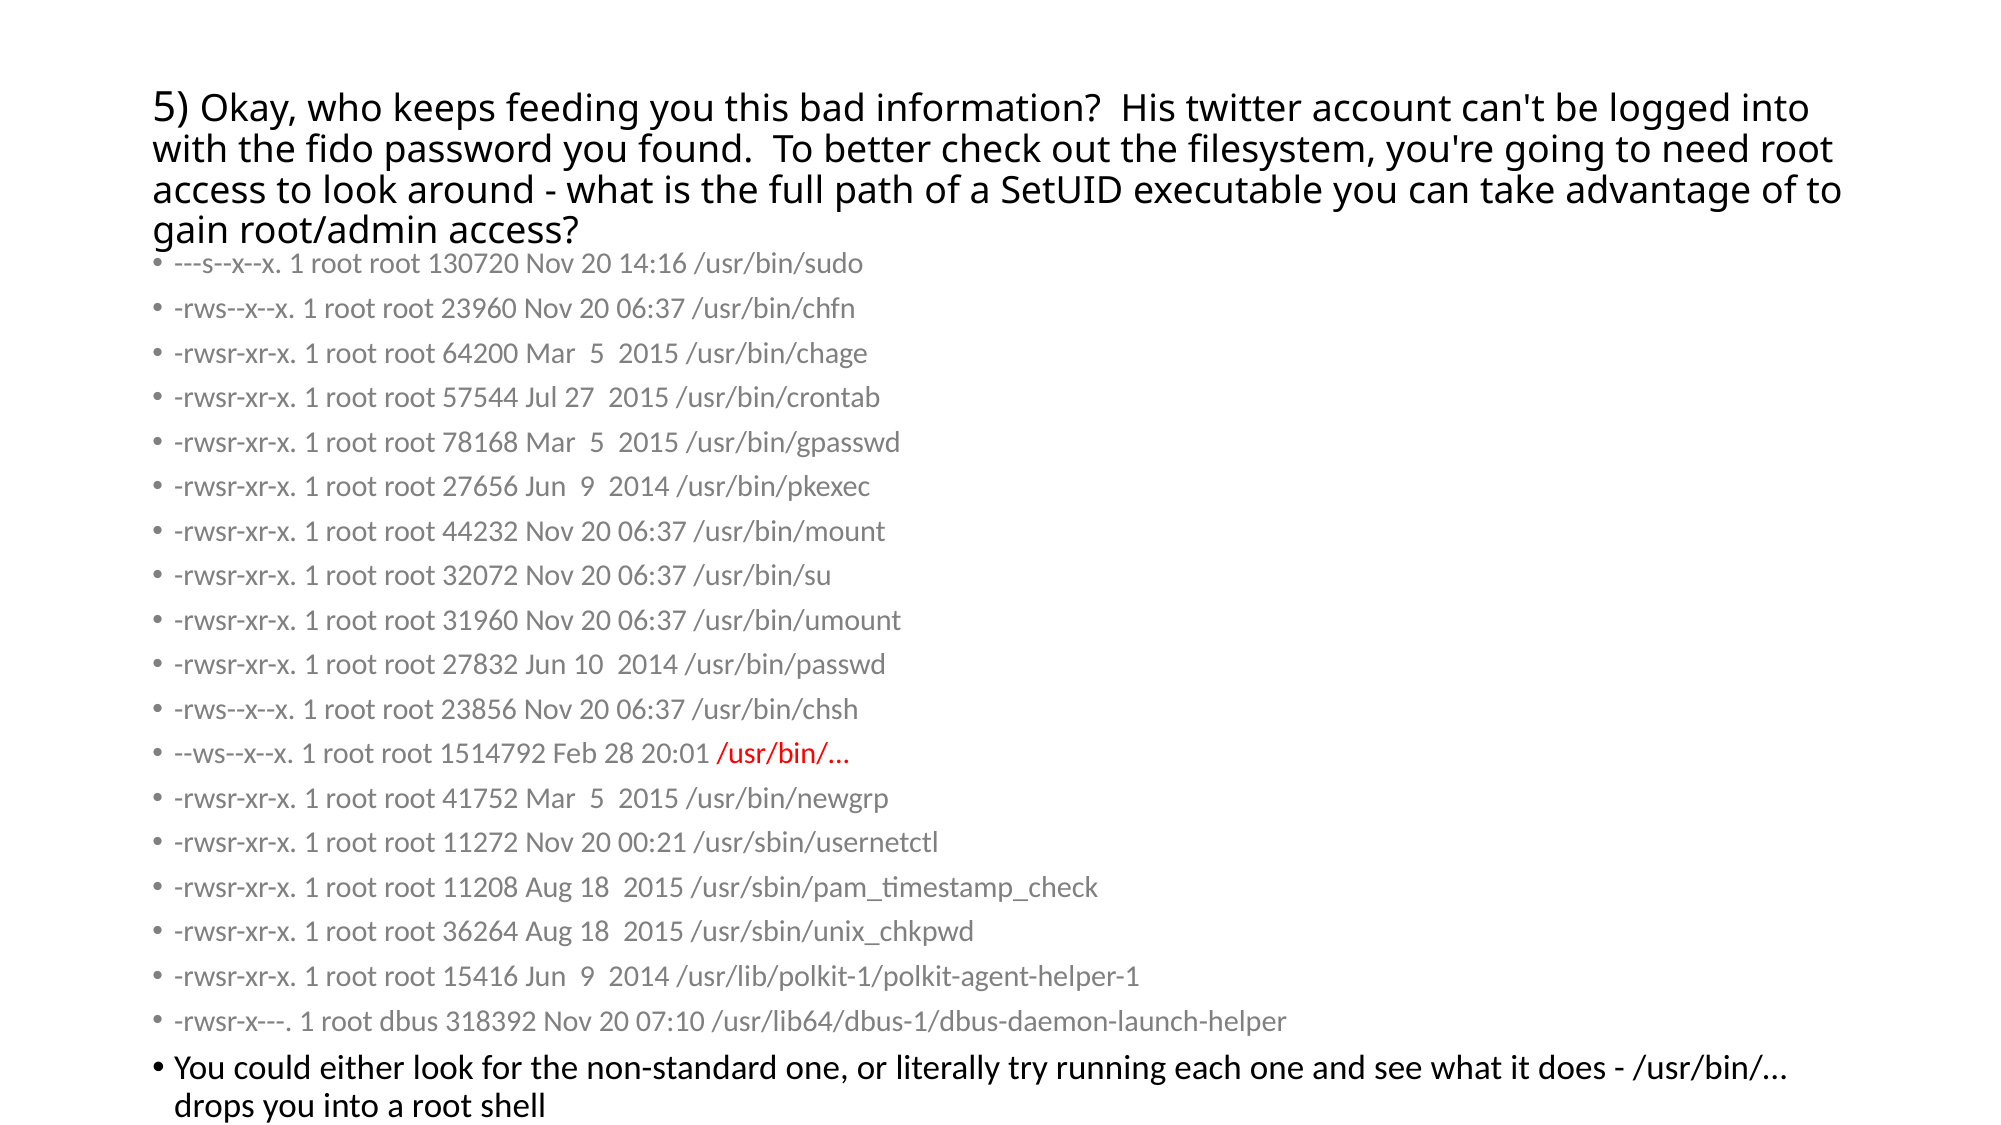

# 5) Okay, who keeps feeding you this bad information? His twitter account can't be logged into with the fido password you found. To better check out the filesystem, you're going to need root access to look around - what is the full path of a SetUID executable you can take advantage of to gain root/admin access?
---s--x--x. 1 root root 130720 Nov 20 14:16 /usr/bin/sudo
-rws--x--x. 1 root root 23960 Nov 20 06:37 /usr/bin/chfn
-rwsr-xr-x. 1 root root 64200 Mar 5 2015 /usr/bin/chage
-rwsr-xr-x. 1 root root 57544 Jul 27 2015 /usr/bin/crontab
-rwsr-xr-x. 1 root root 78168 Mar 5 2015 /usr/bin/gpasswd
-rwsr-xr-x. 1 root root 27656 Jun 9 2014 /usr/bin/pkexec
-rwsr-xr-x. 1 root root 44232 Nov 20 06:37 /usr/bin/mount
-rwsr-xr-x. 1 root root 32072 Nov 20 06:37 /usr/bin/su
-rwsr-xr-x. 1 root root 31960 Nov 20 06:37 /usr/bin/umount
-rwsr-xr-x. 1 root root 27832 Jun 10 2014 /usr/bin/passwd
-rws--x--x. 1 root root 23856 Nov 20 06:37 /usr/bin/chsh
--ws--x--x. 1 root root 1514792 Feb 28 20:01 /usr/bin/...
-rwsr-xr-x. 1 root root 41752 Mar 5 2015 /usr/bin/newgrp
-rwsr-xr-x. 1 root root 11272 Nov 20 00:21 /usr/sbin/usernetctl
-rwsr-xr-x. 1 root root 11208 Aug 18 2015 /usr/sbin/pam_timestamp_check
-rwsr-xr-x. 1 root root 36264 Aug 18 2015 /usr/sbin/unix_chkpwd
-rwsr-xr-x. 1 root root 15416 Jun 9 2014 /usr/lib/polkit-1/polkit-agent-helper-1
-rwsr-x---. 1 root dbus 318392 Nov 20 07:10 /usr/lib64/dbus-1/dbus-daemon-launch-helper
You could either look for the non-standard one, or literally try running each one and see what it does - /usr/bin/… drops you into a root shell